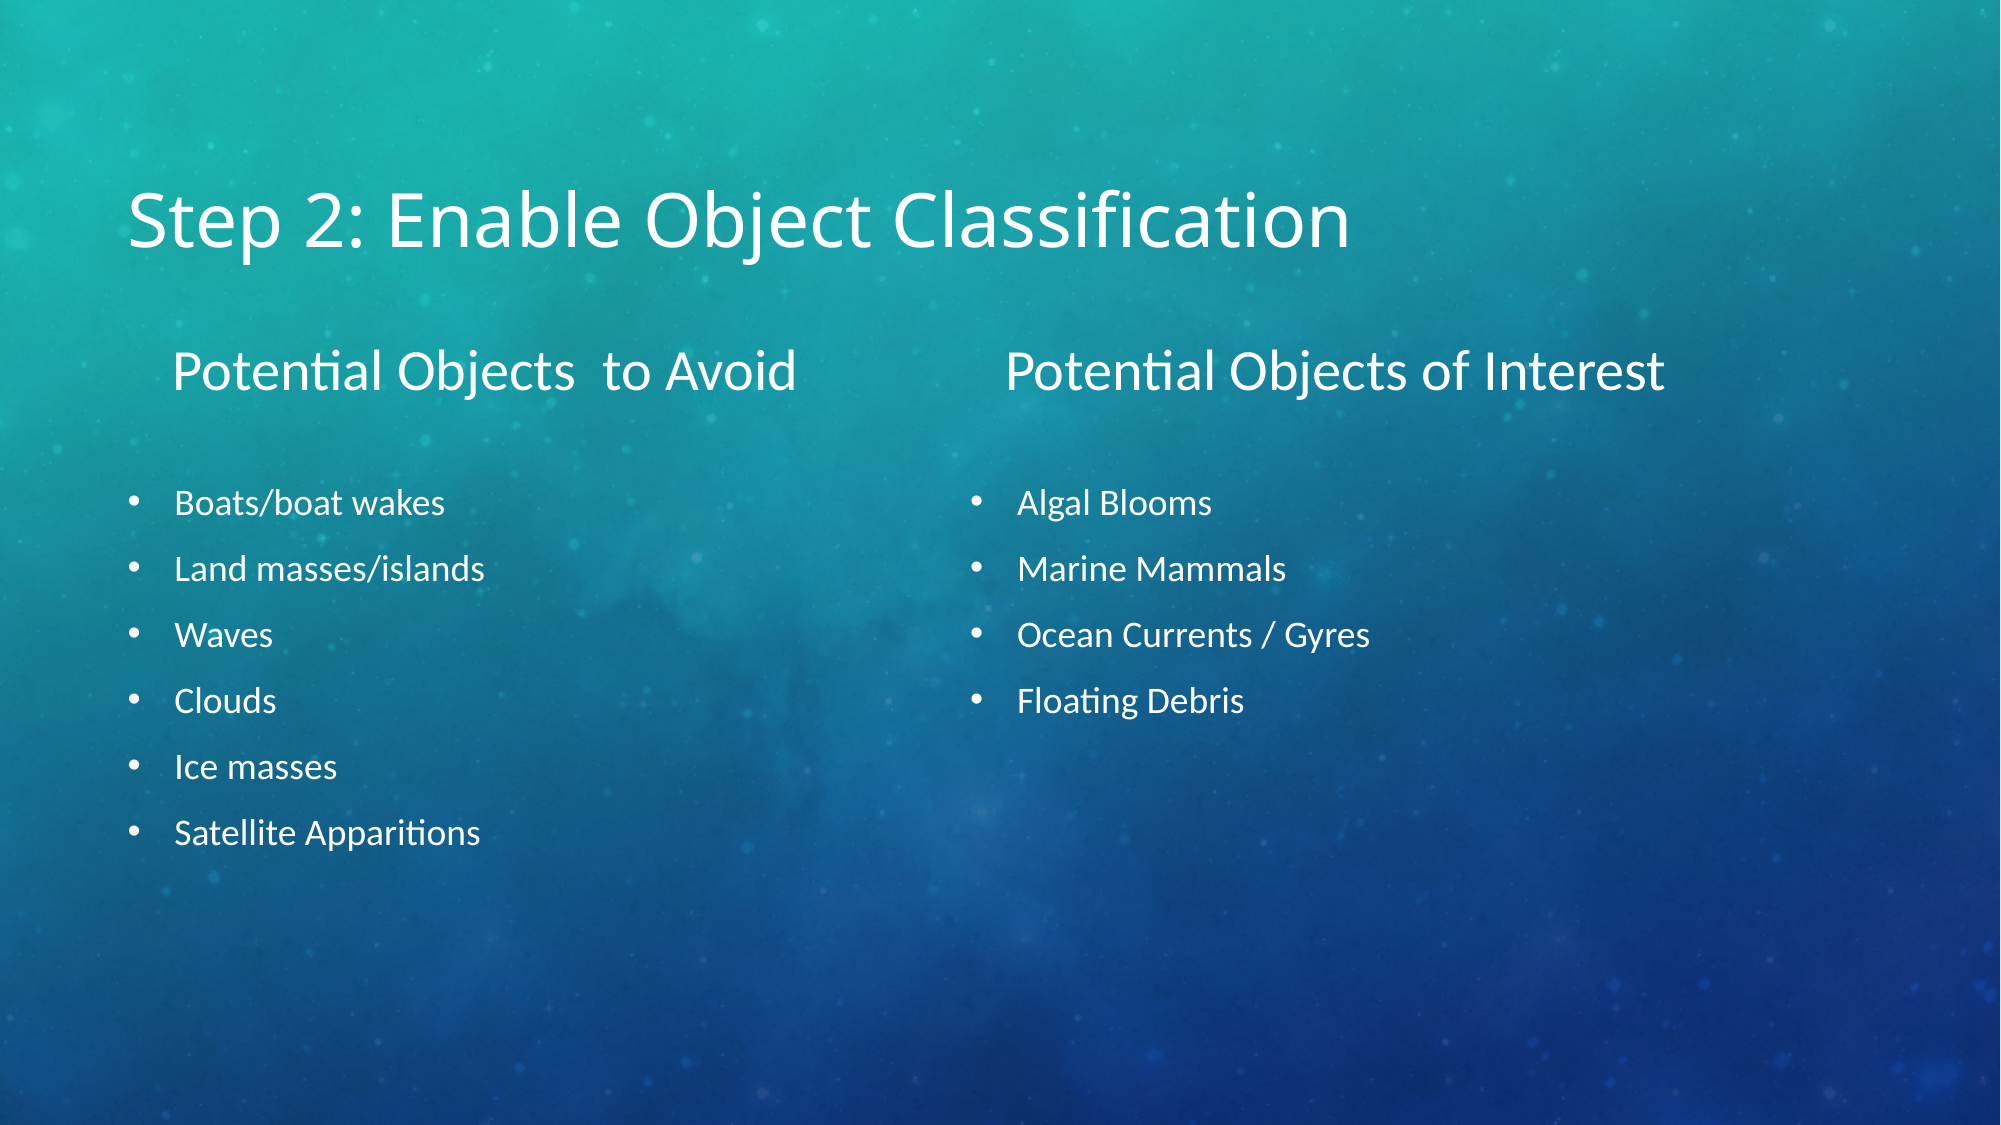

# Step 2: Enable Object Classification
Potential Objects to Avoid
Potential Objects of Interest
Boats/boat wakes
Land masses/islands
Waves
Clouds
Ice masses
Satellite Apparitions
Algal Blooms
Marine Mammals
Ocean Currents / Gyres
Floating Debris